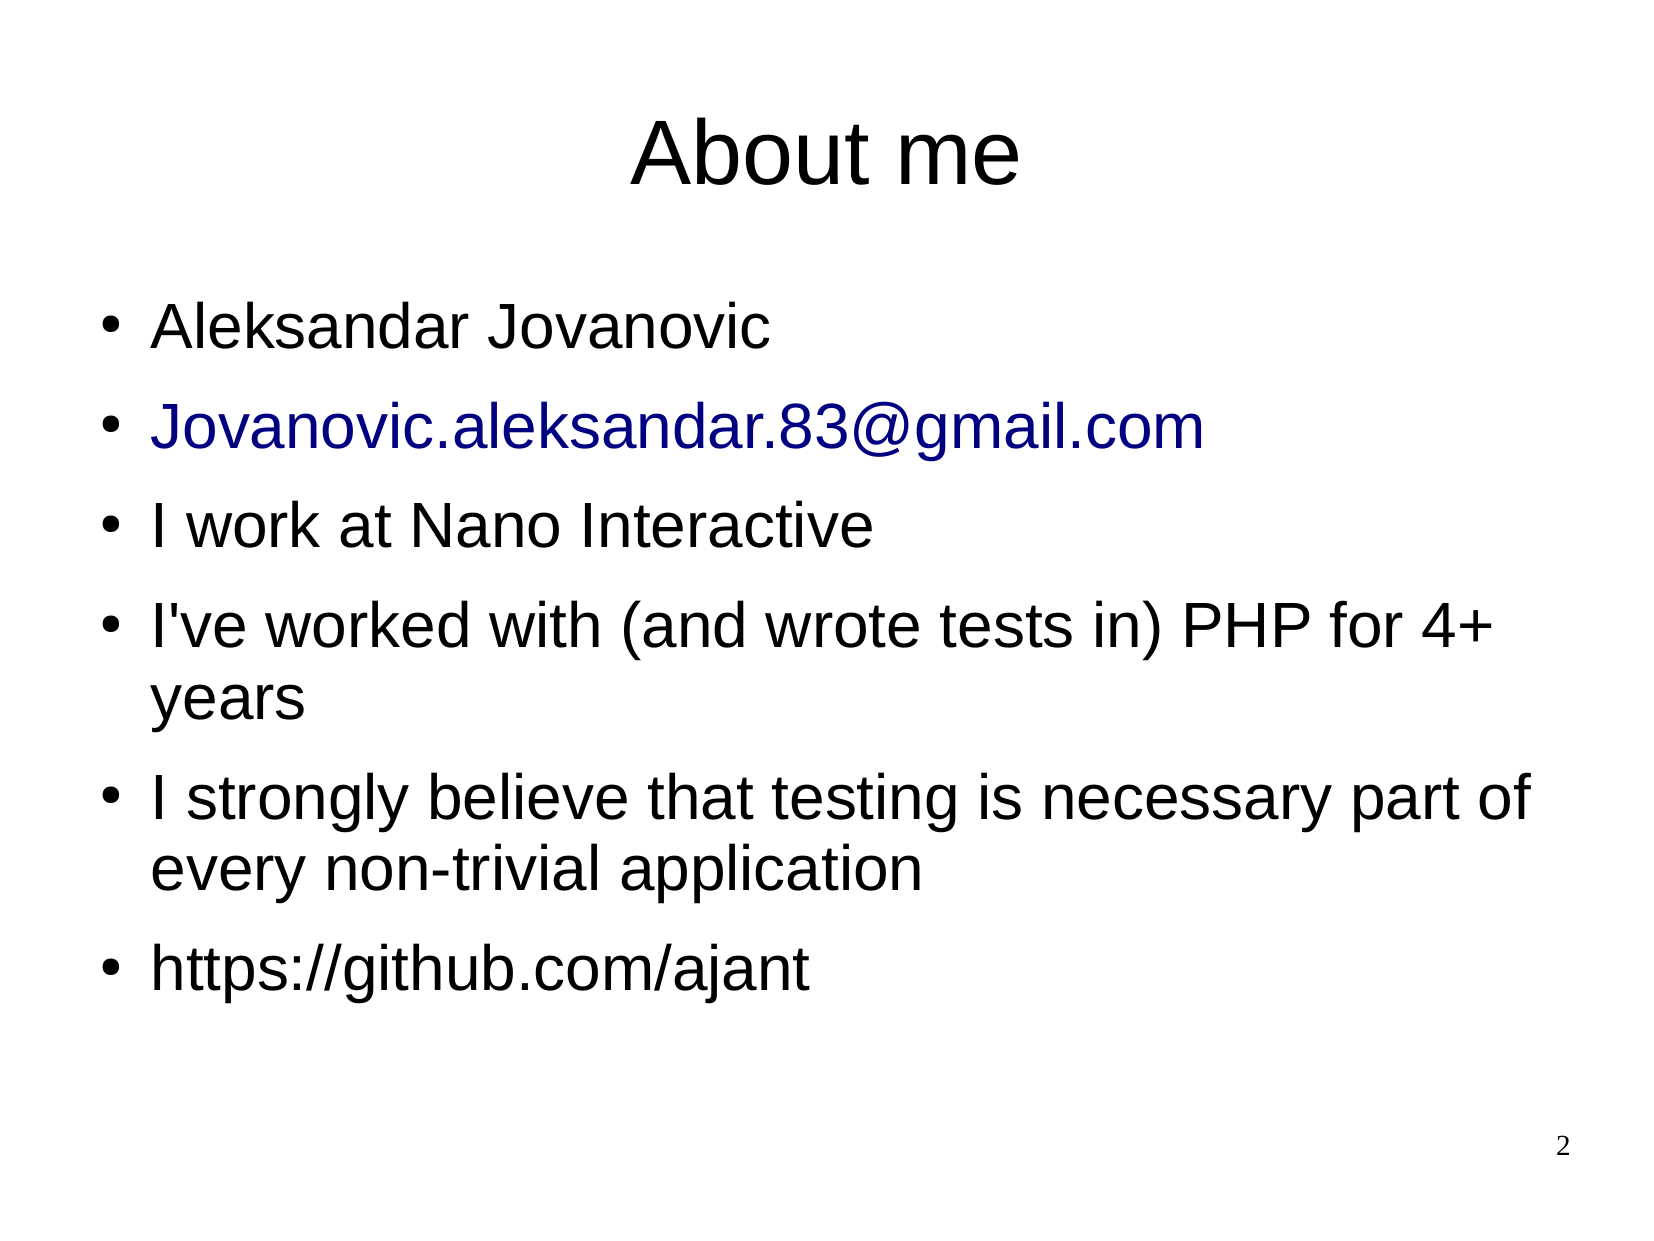

# About me
Aleksandar Jovanovic
Jovanovic.aleksandar.83@gmail.com
I work at Nano Interactive
I've worked with (and wrote tests in) PHP for 4+ years
I strongly believe that testing is necessary part of every non-trivial application
https://github.com/ajant
2